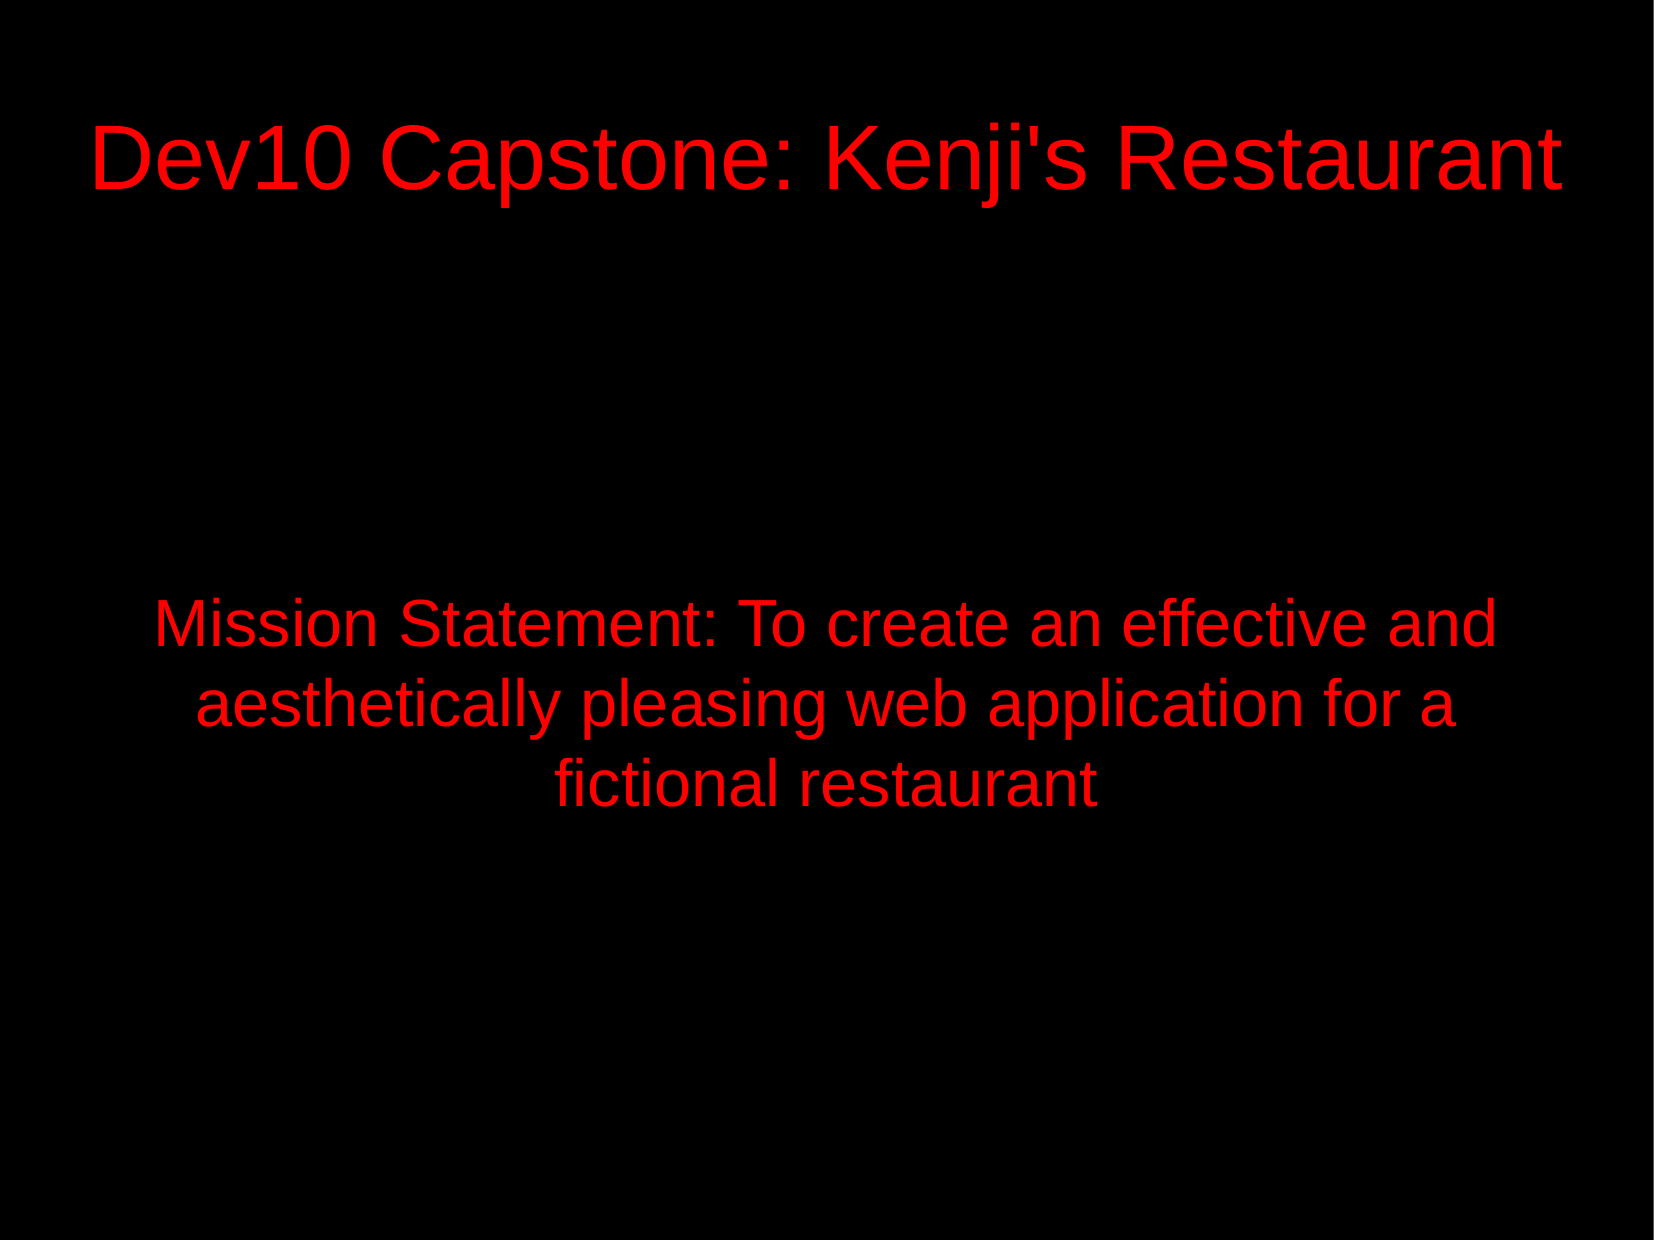

# Dev10 Capstone: Kenji's Restaurant
Mission Statement: To create an effective and aesthetically pleasing web application for a fictional restaurant